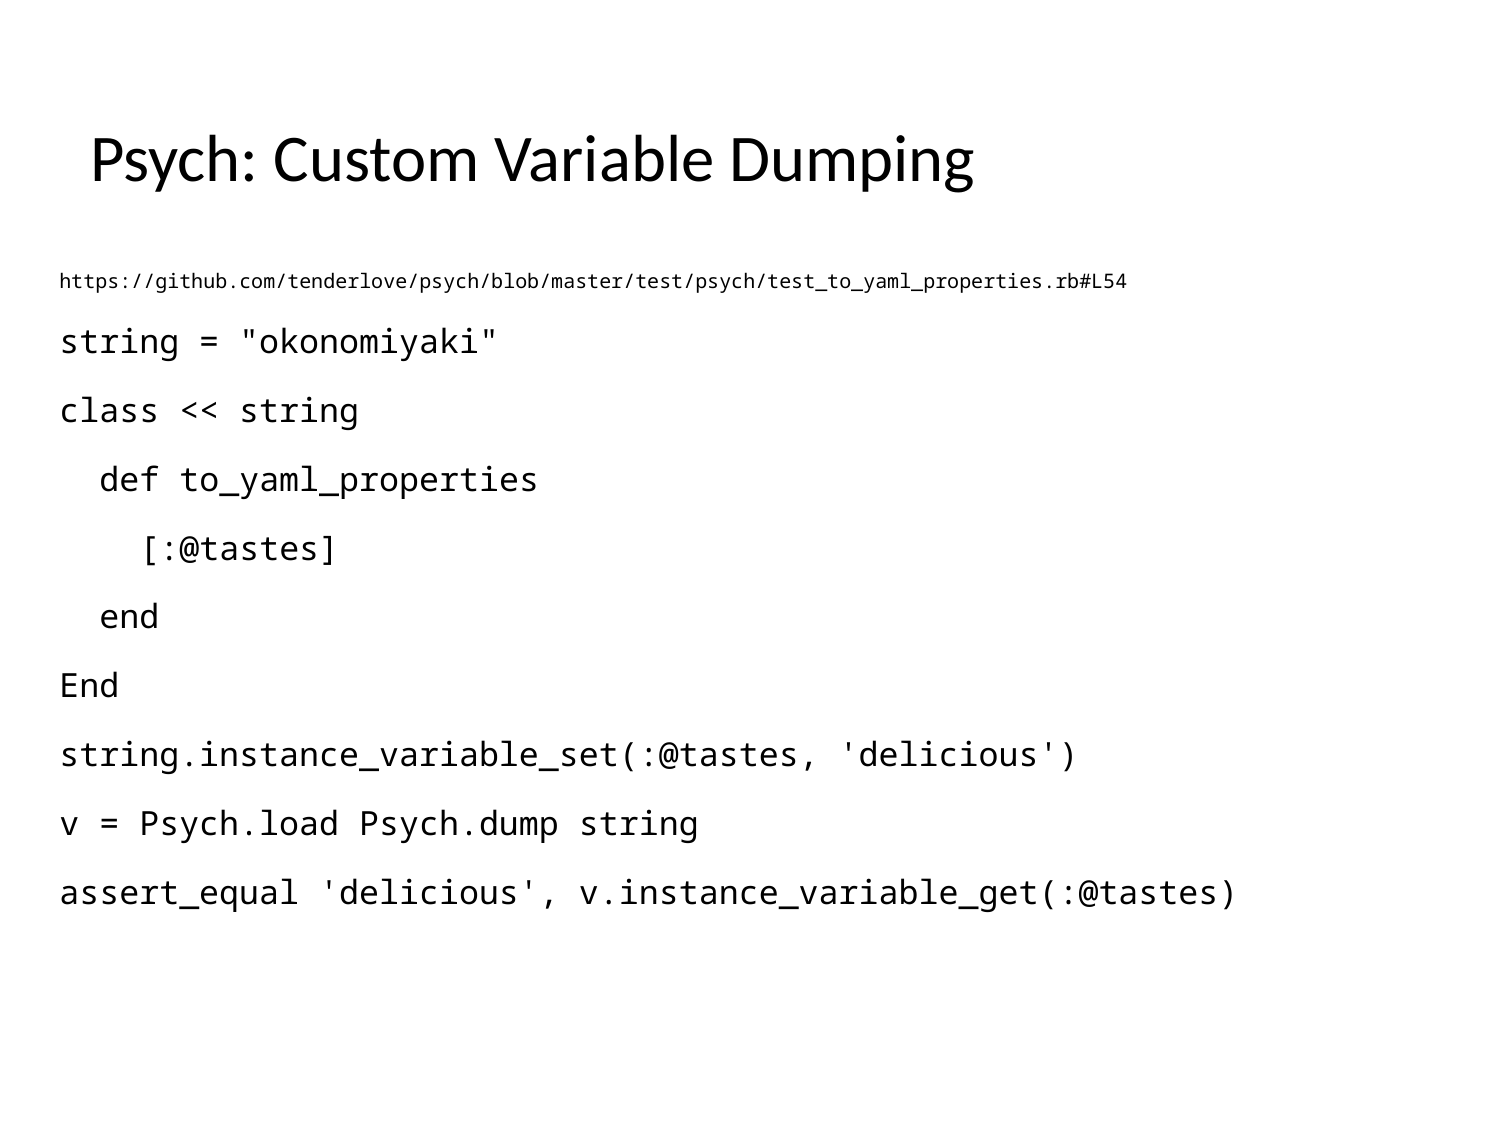

# Psych: Custom Variable Dumping
https://github.com/tenderlove/psych/blob/master/test/psych/test_to_yaml_properties.rb#L54
string = "okonomiyaki"
class << string
 def to_yaml_properties
 [:@tastes]
 end
End
string.instance_variable_set(:@tastes, 'delicious')
v = Psych.load Psych.dump string
assert_equal 'delicious', v.instance_variable_get(:@tastes)